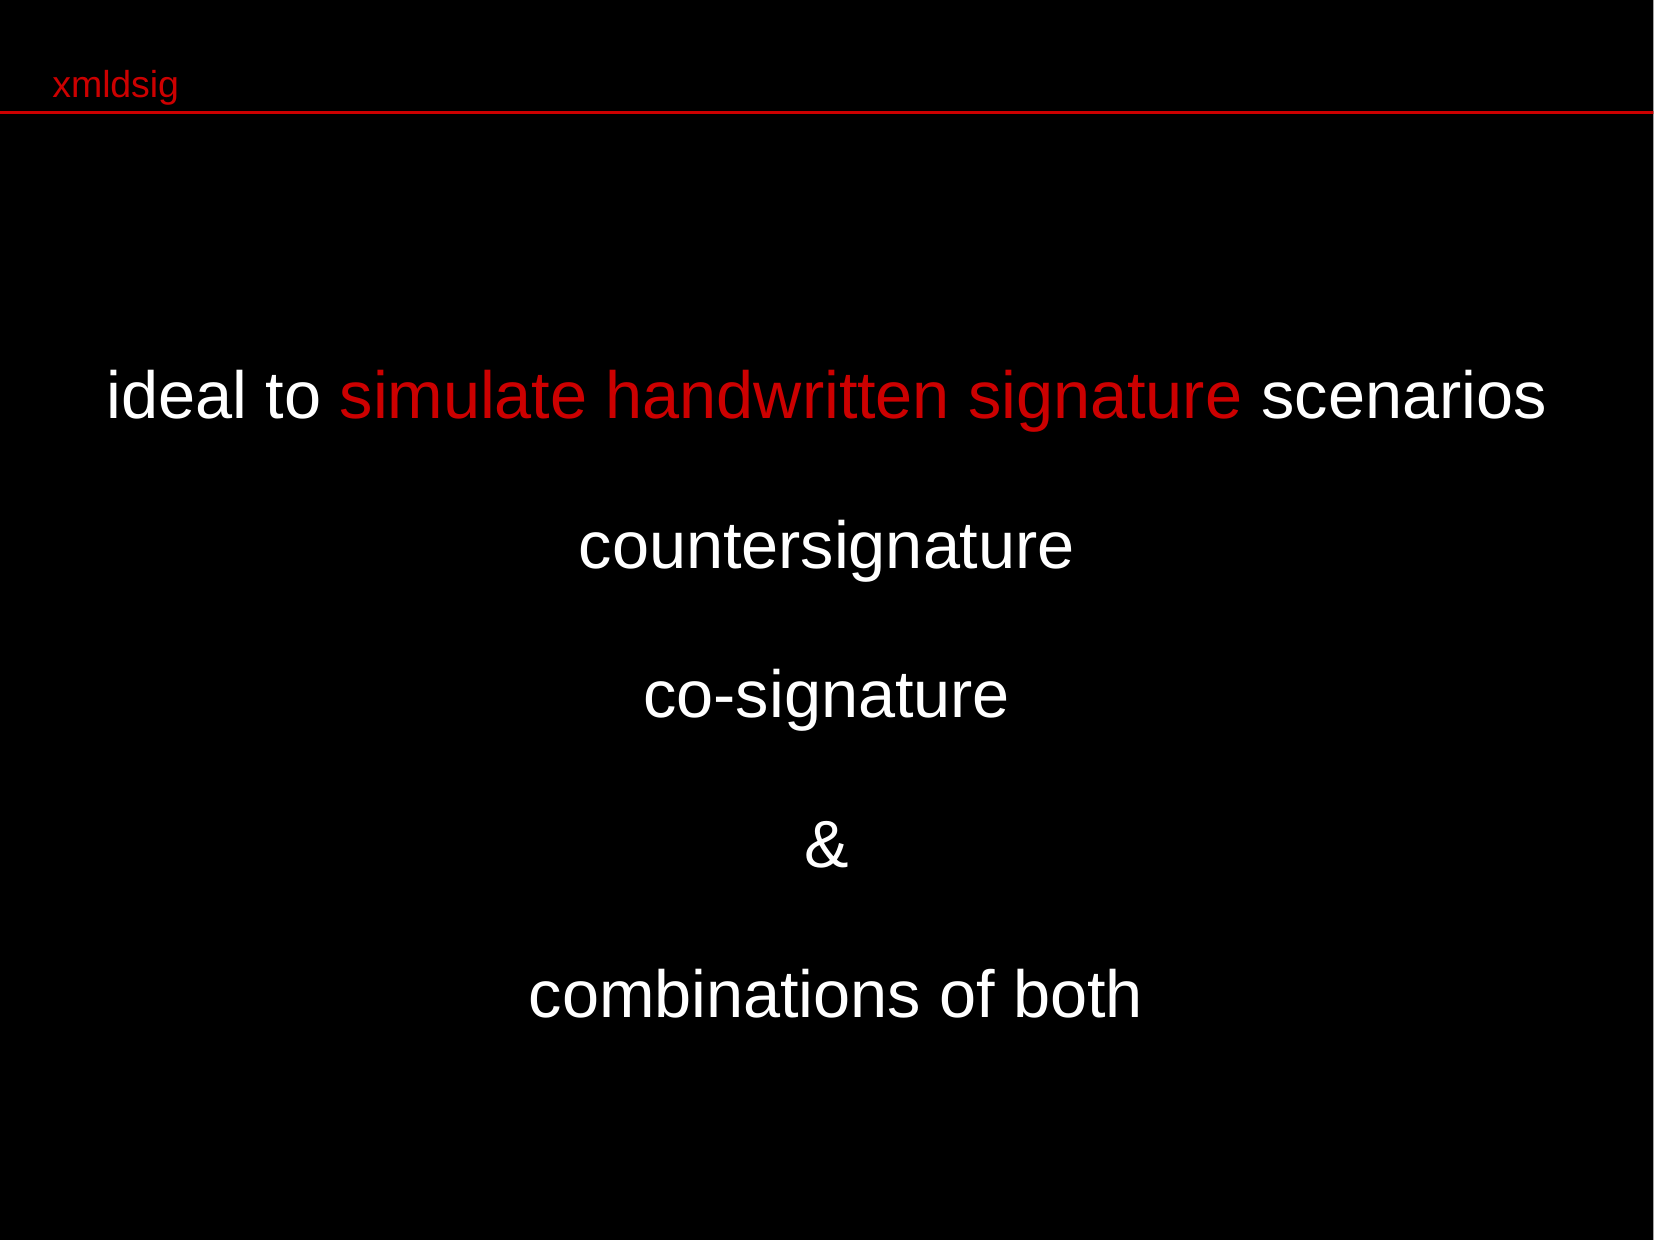

# ideal to simulate handwritten signature scenarios
countersignature
co-signature
&
 combinations of both
xmldsig